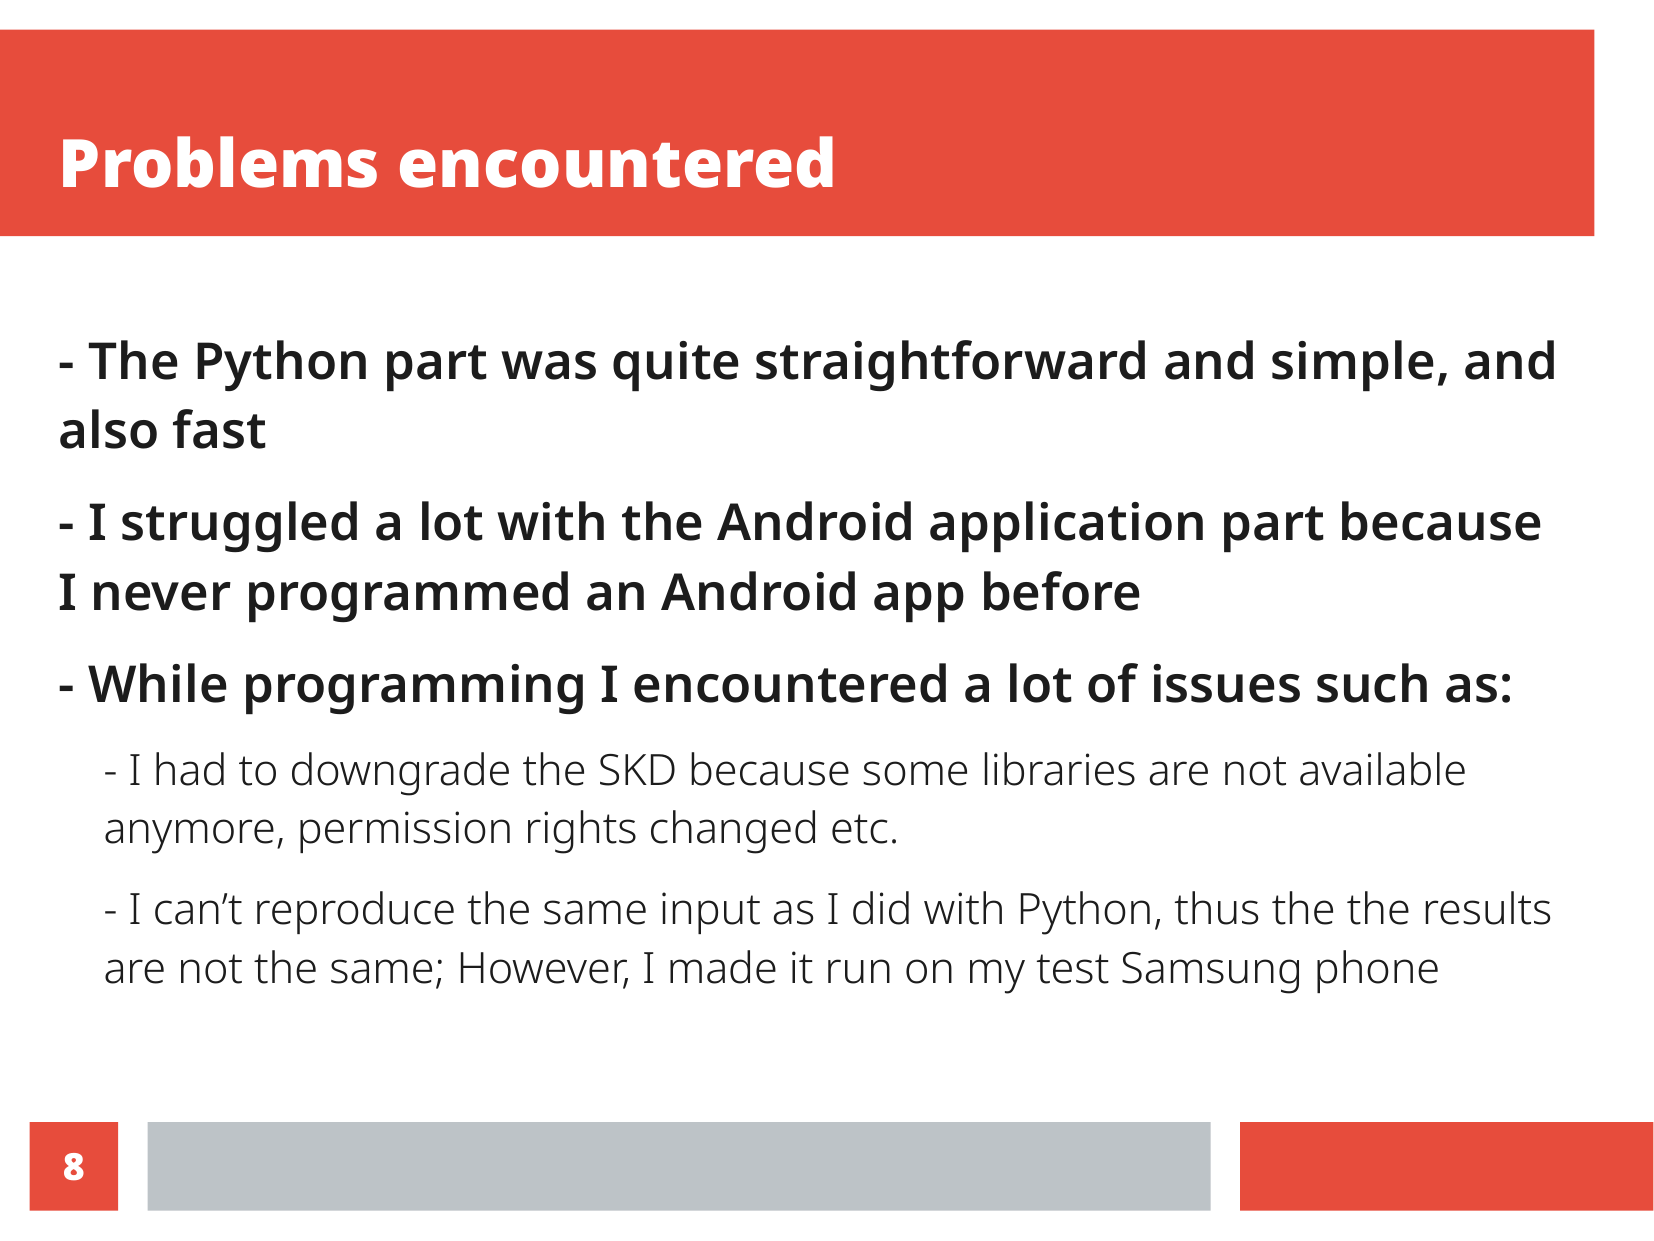

# Problems encountered
- The Python part was quite straightforward and simple, and also fast
- I struggled a lot with the Android application part because I never programmed an Android app before
- While programming I encountered a lot of issues such as:
- I had to downgrade the SKD because some libraries are not available anymore, permission rights changed etc.
- I can’t reproduce the same input as I did with Python, thus the the results are not the same; However, I made it run on my test Samsung phone
8